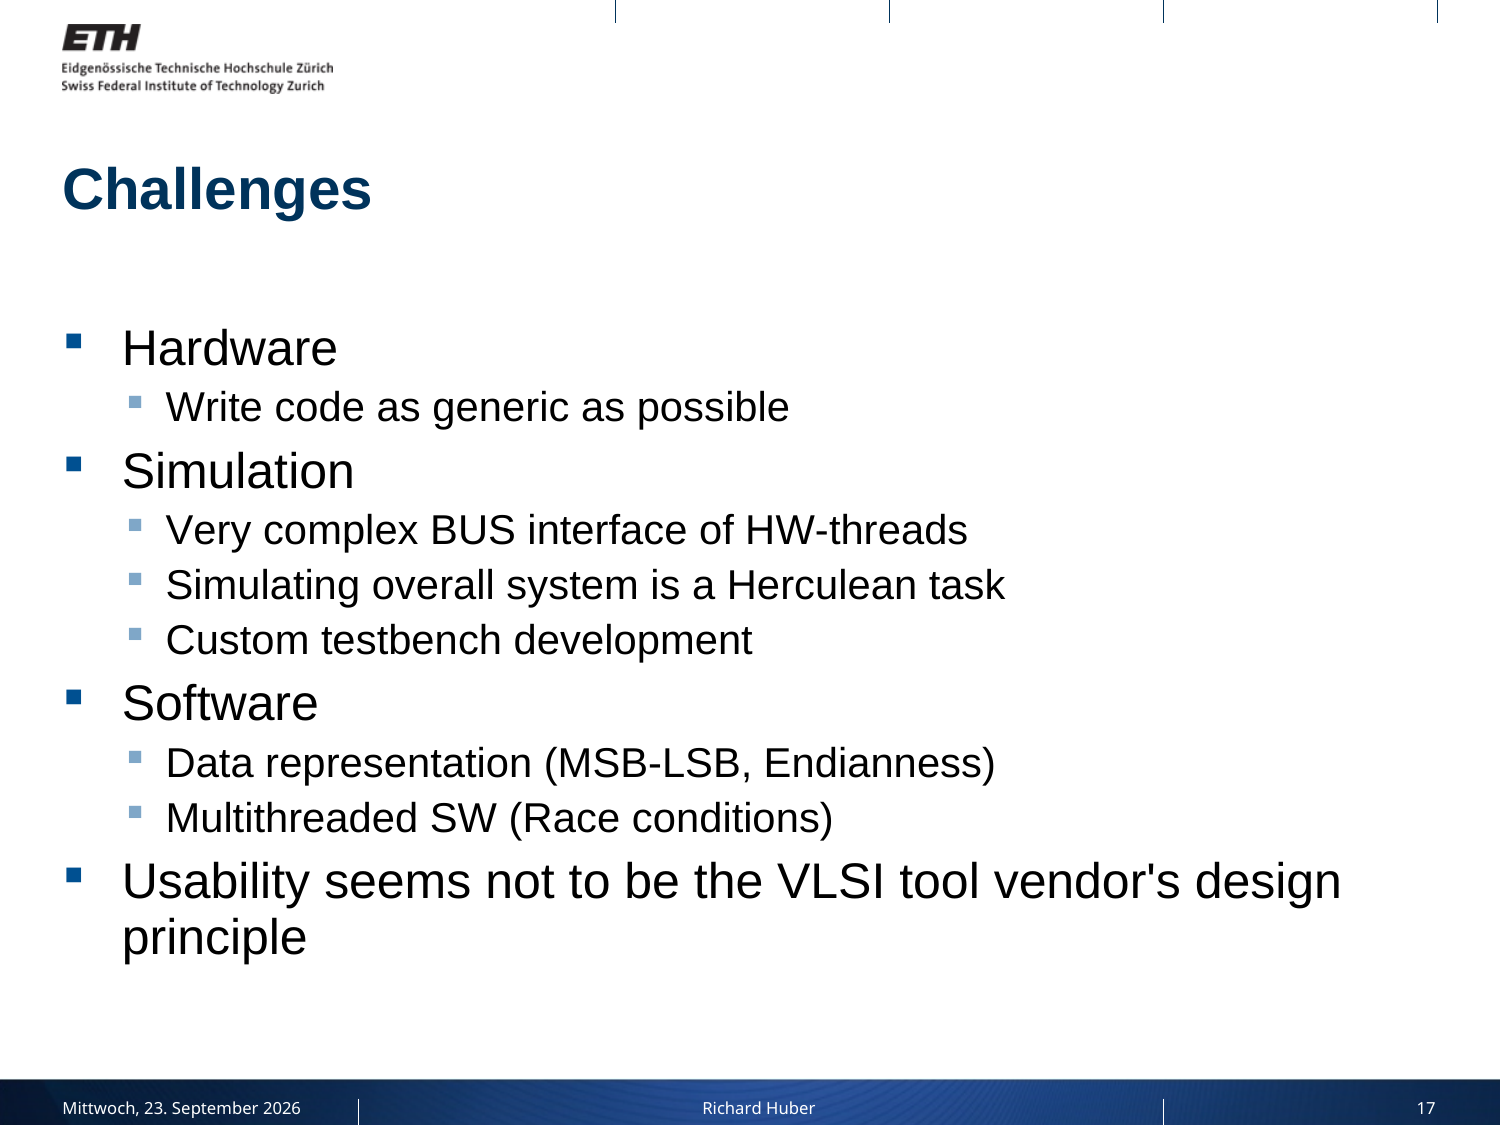

# Challenges
Hardware
Write code as generic as possible
Simulation
Very complex BUS interface of HW-threads
Simulating overall system is a Herculean task
Custom testbench development
Software
Data representation (MSB-LSB, Endianness)
Multithreaded SW (Race conditions)
Usability seems not to be the VLSI tool vendor's design principle
17